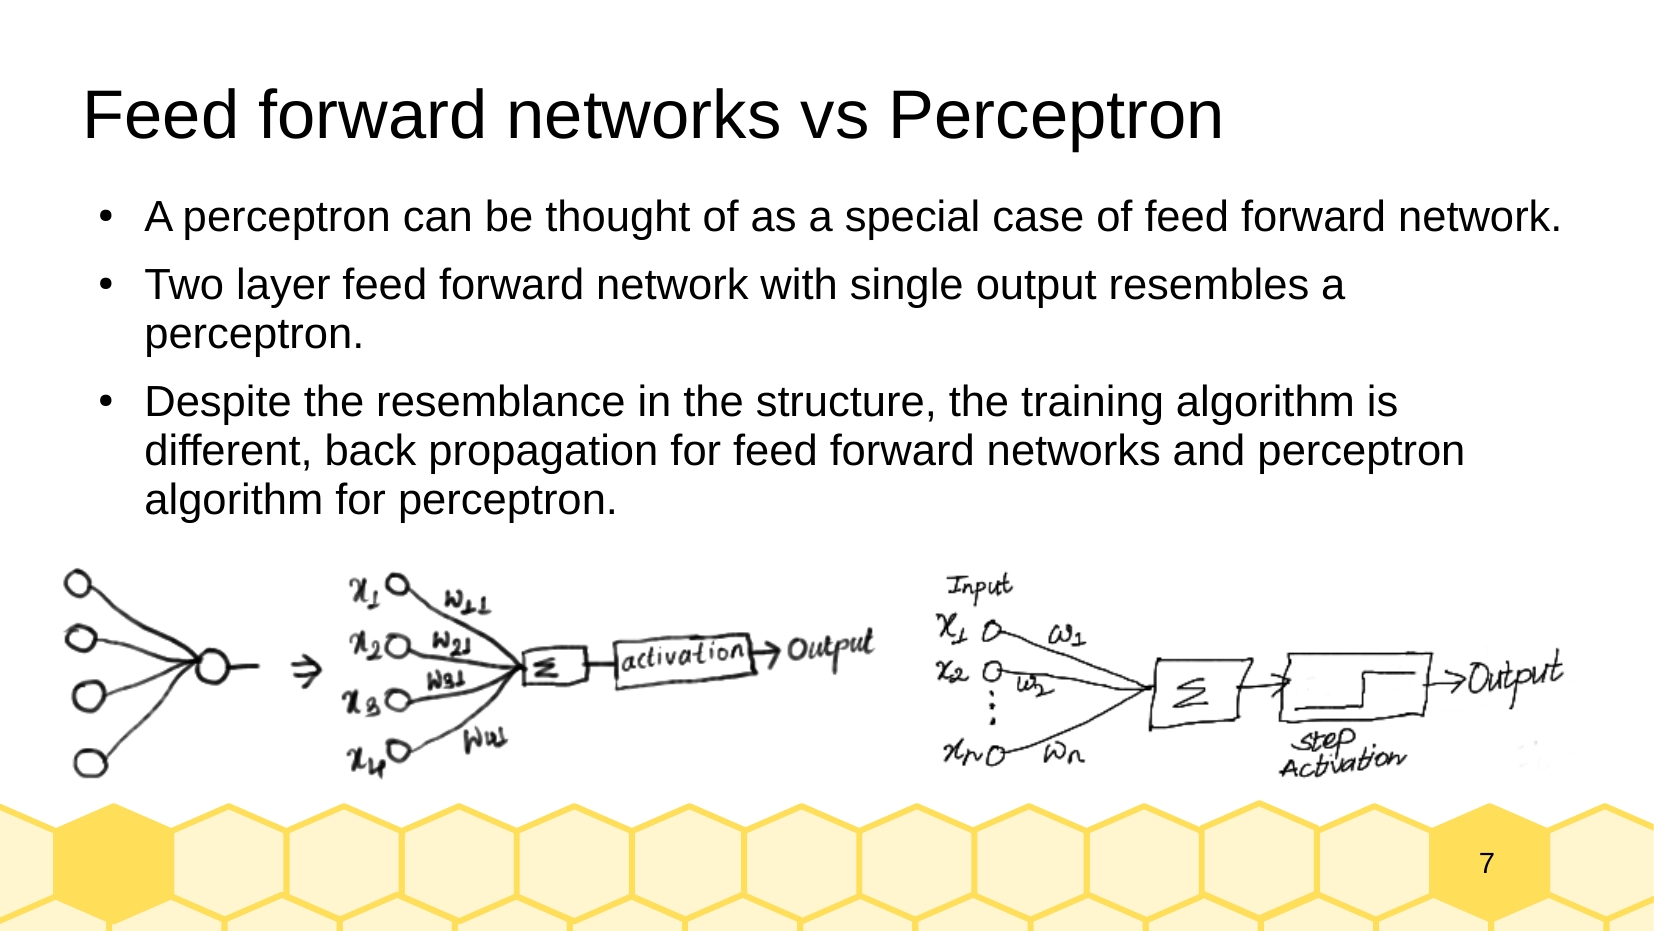

# Feed forward networks vs Perceptron
A perceptron can be thought of as a special case of feed forward network.
Two layer feed forward network with single output resembles a perceptron.
Despite the resemblance in the structure, the training algorithm is different, back propagation for feed forward networks and perceptron algorithm for perceptron.